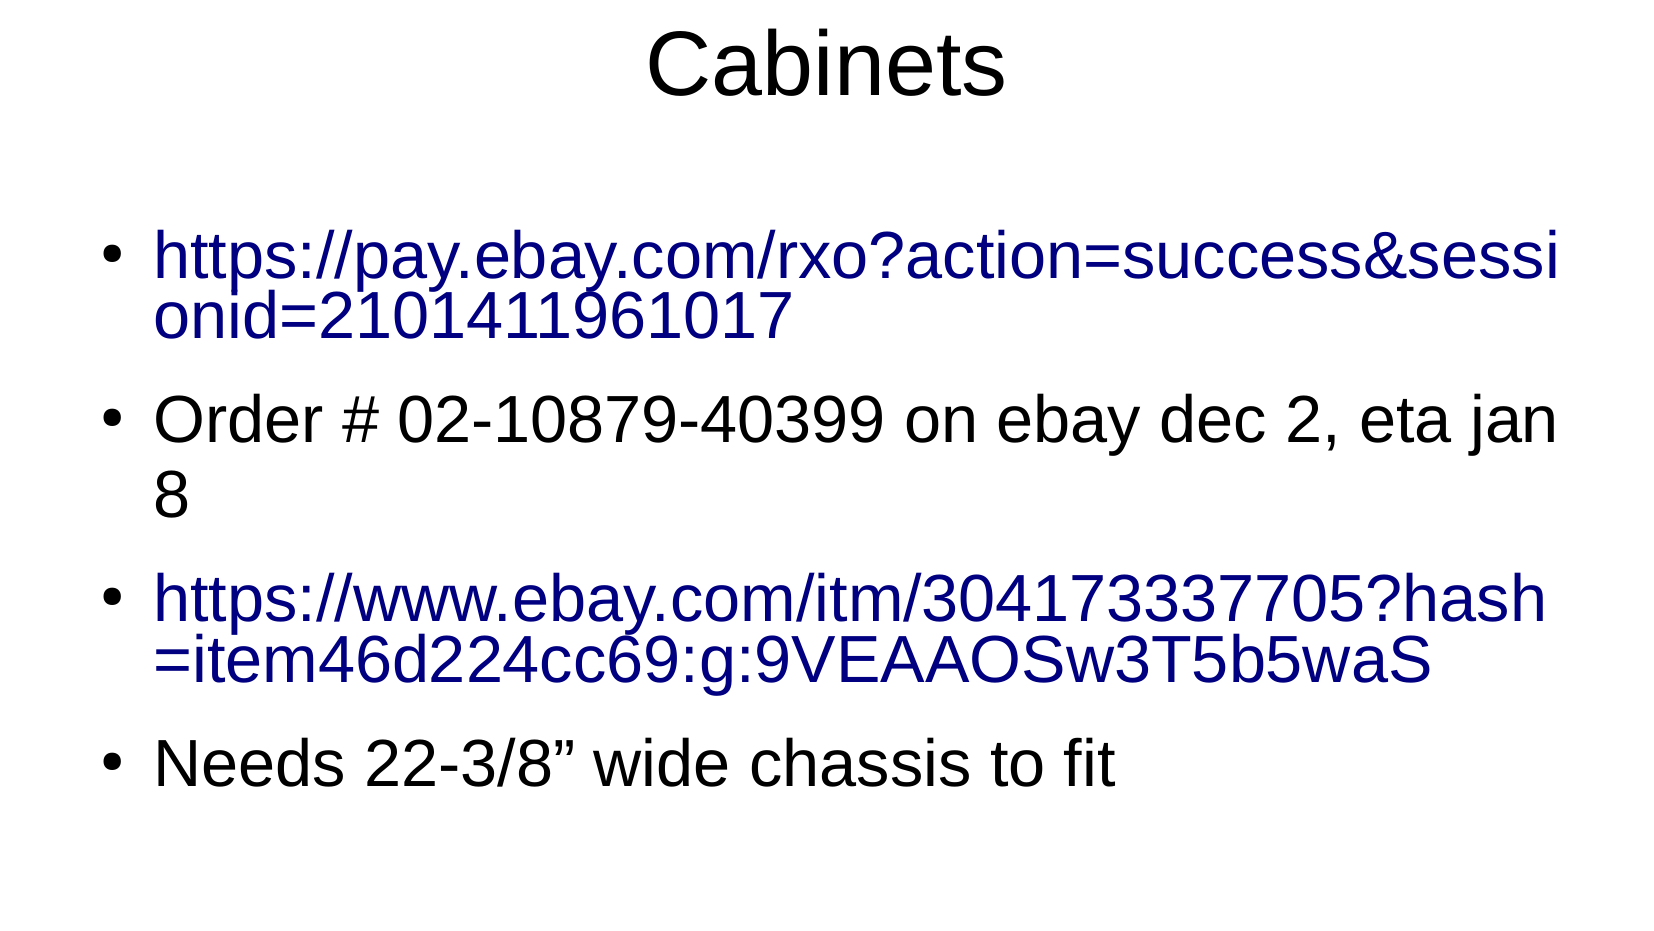

# Cabinets
https://pay.ebay.com/rxo?action=success&sessionid=2101411961017
Order # 02-10879-40399 on ebay dec 2, eta jan 8
https://www.ebay.com/itm/304173337705?hash=item46d224cc69:g:9VEAAOSw3T5b5waS
Needs 22-3/8” wide chassis to fit